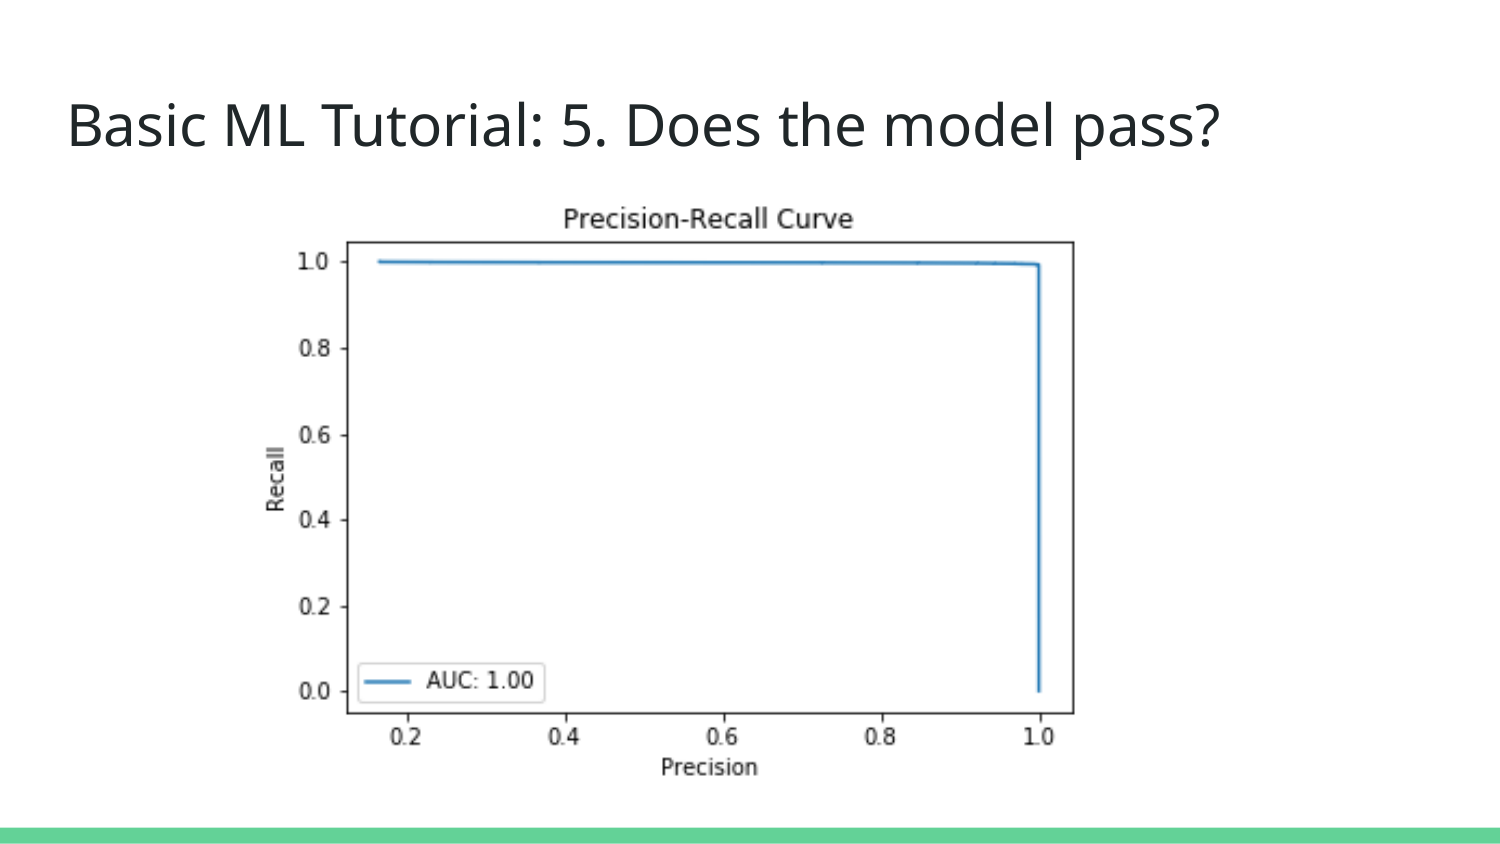

# Basic ML Tutorial: 5. Does the model pass?